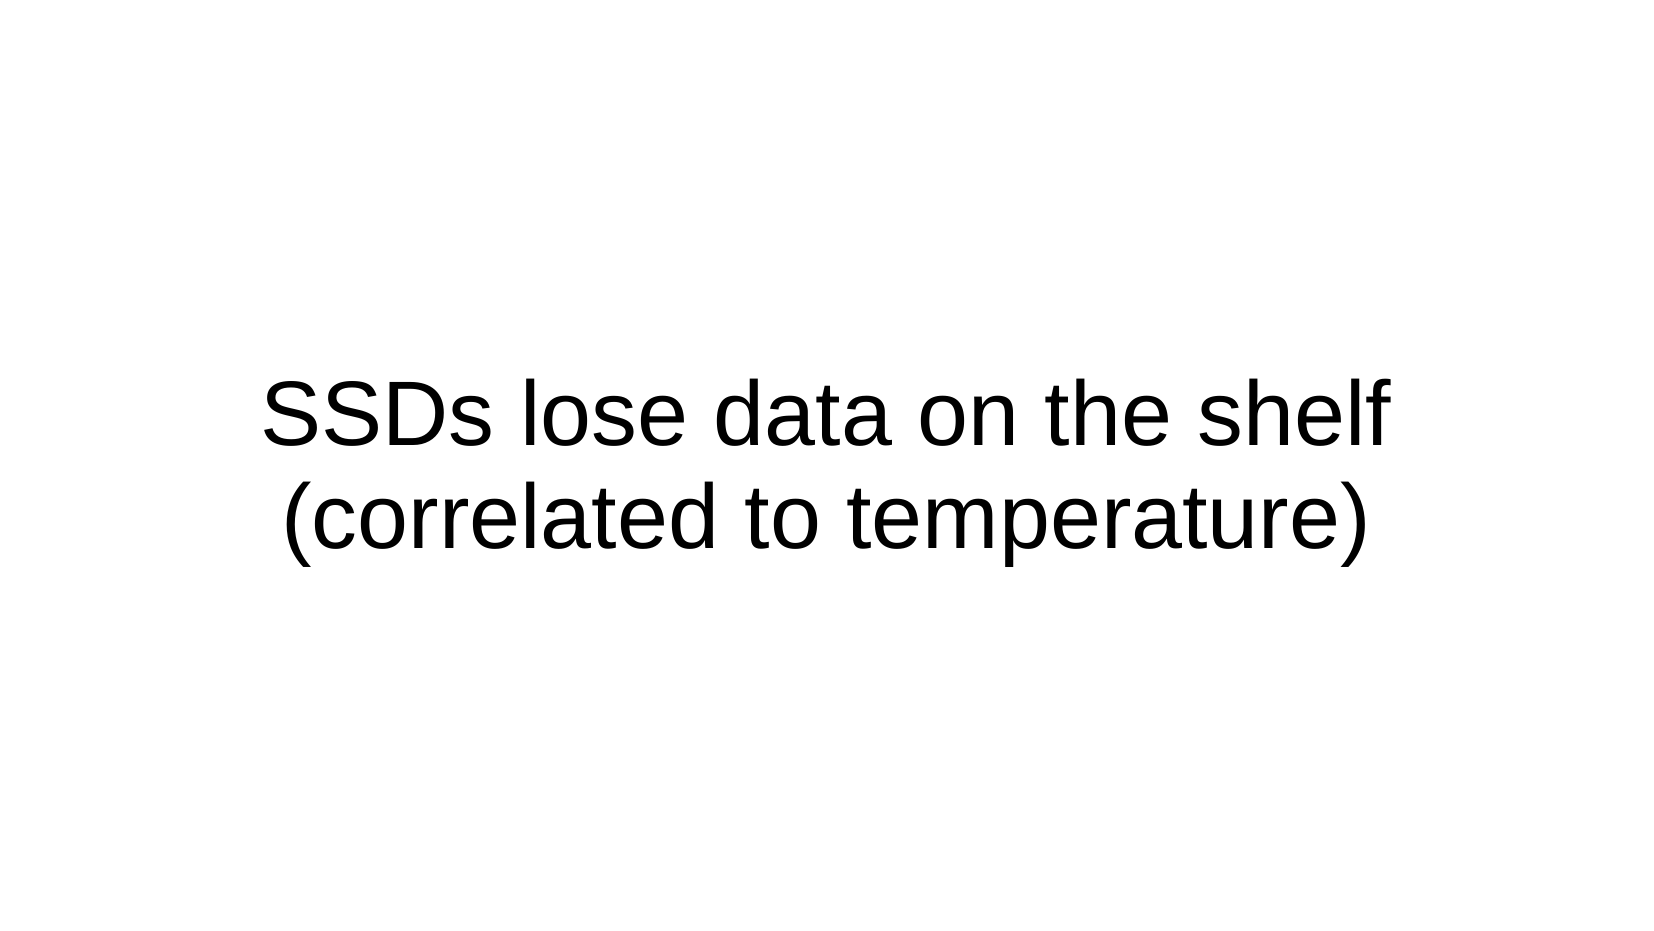

# SSDs lose data on the shelf (correlated to temperature)